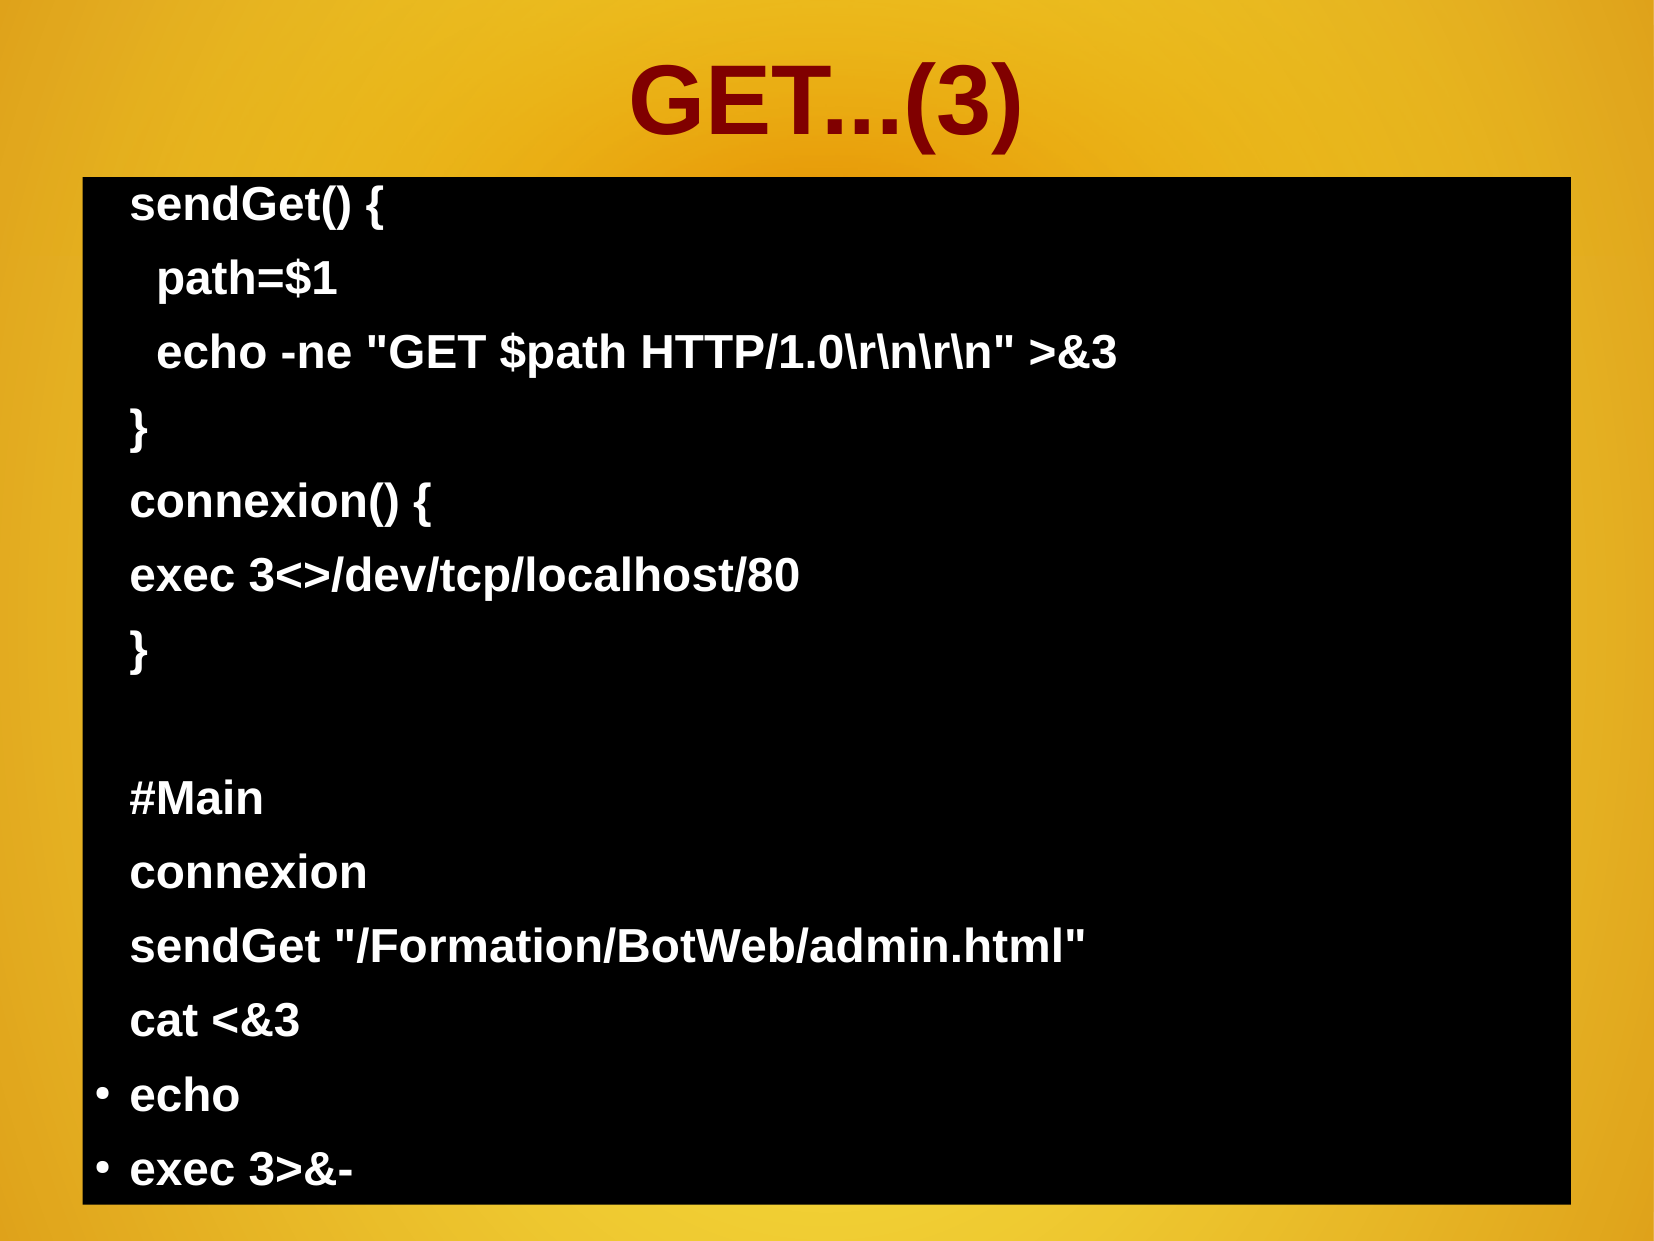

# GET...(3)
sendGet() {
 path=$1
 echo -ne "GET $path HTTP/1.0\r\n\r\n" >&3
}
connexion() {
exec 3<>/dev/tcp/localhost/80
}
#Main
connexion
sendGet "/Formation/BotWeb/admin.html"
cat <&3
echo
exec 3>&-